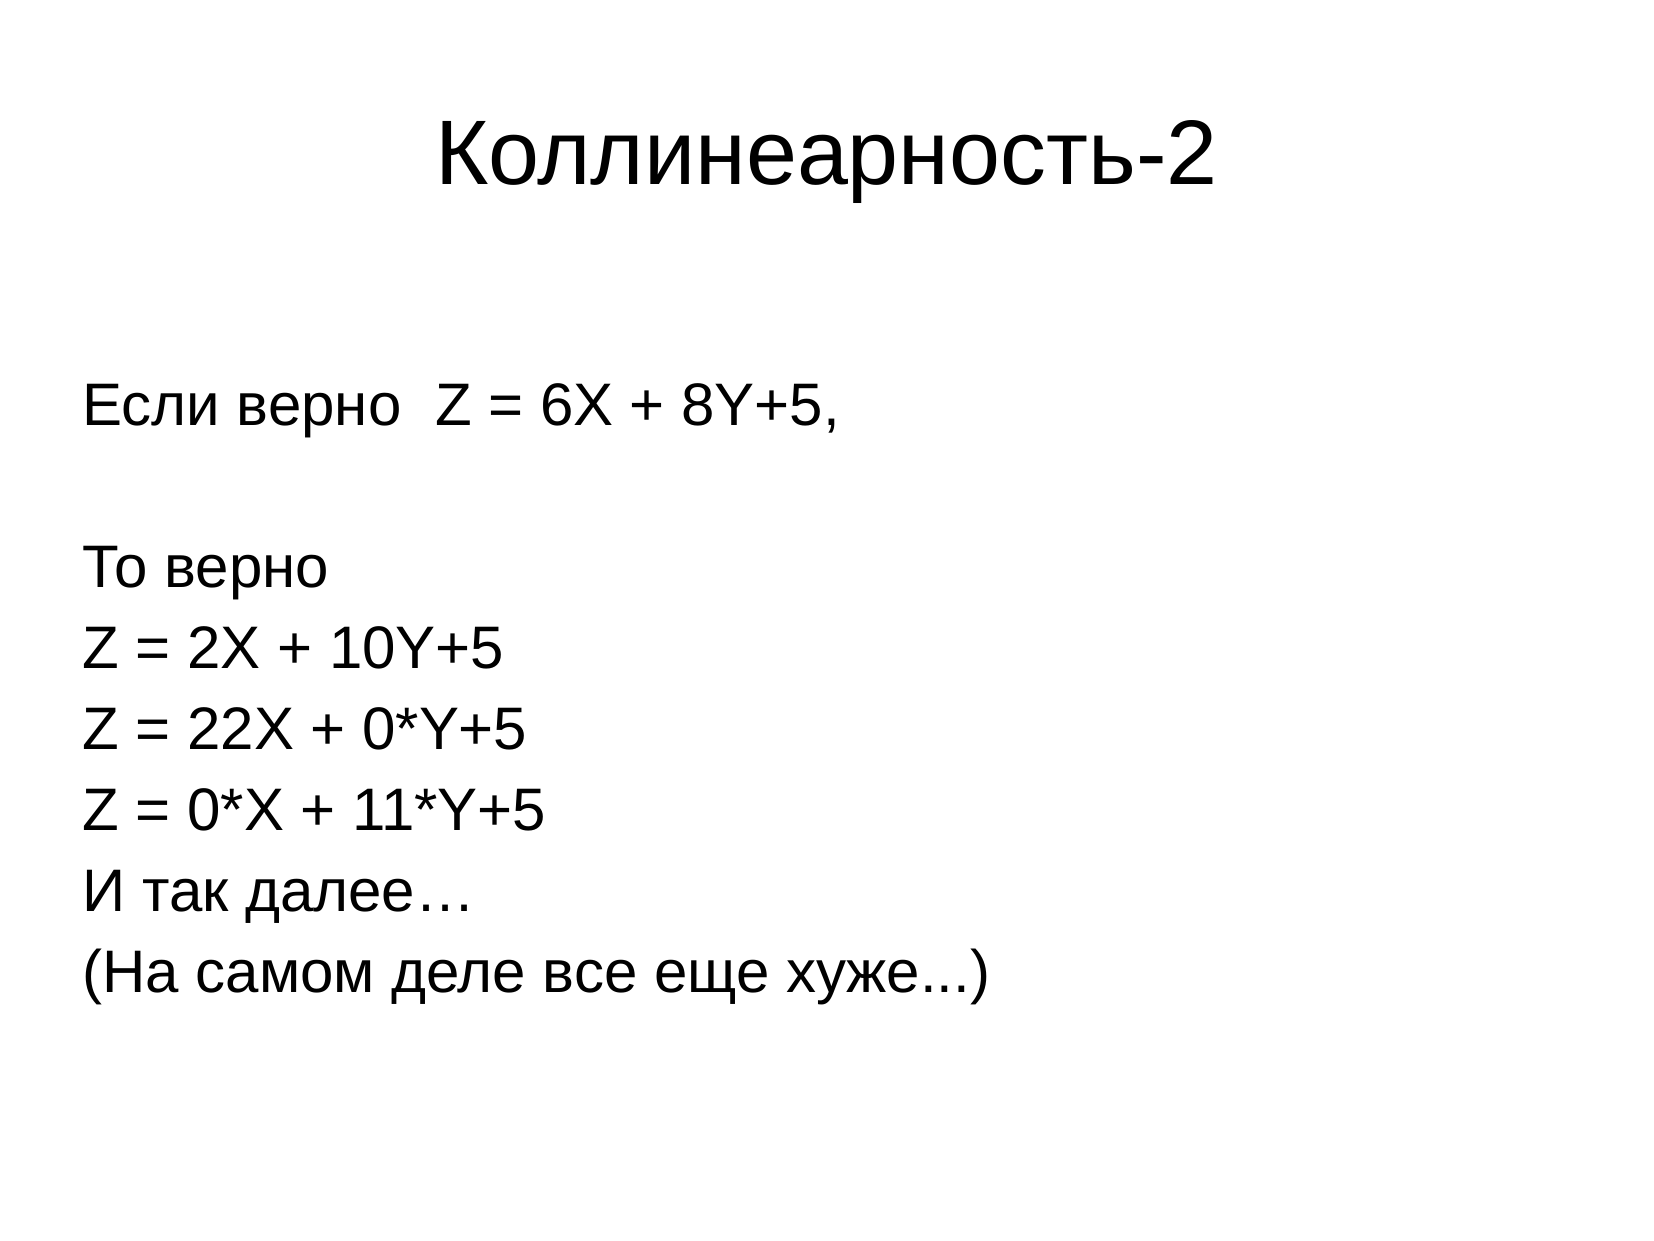

# Коллинеарность-2
Если верно Z = 6X + 8Y+5,
То верно
Z = 2X + 10Y+5
Z = 22X + 0*Y+5
Z = 0*X + 11*Y+5
И так далее…
(На самом деле все еще хуже...)